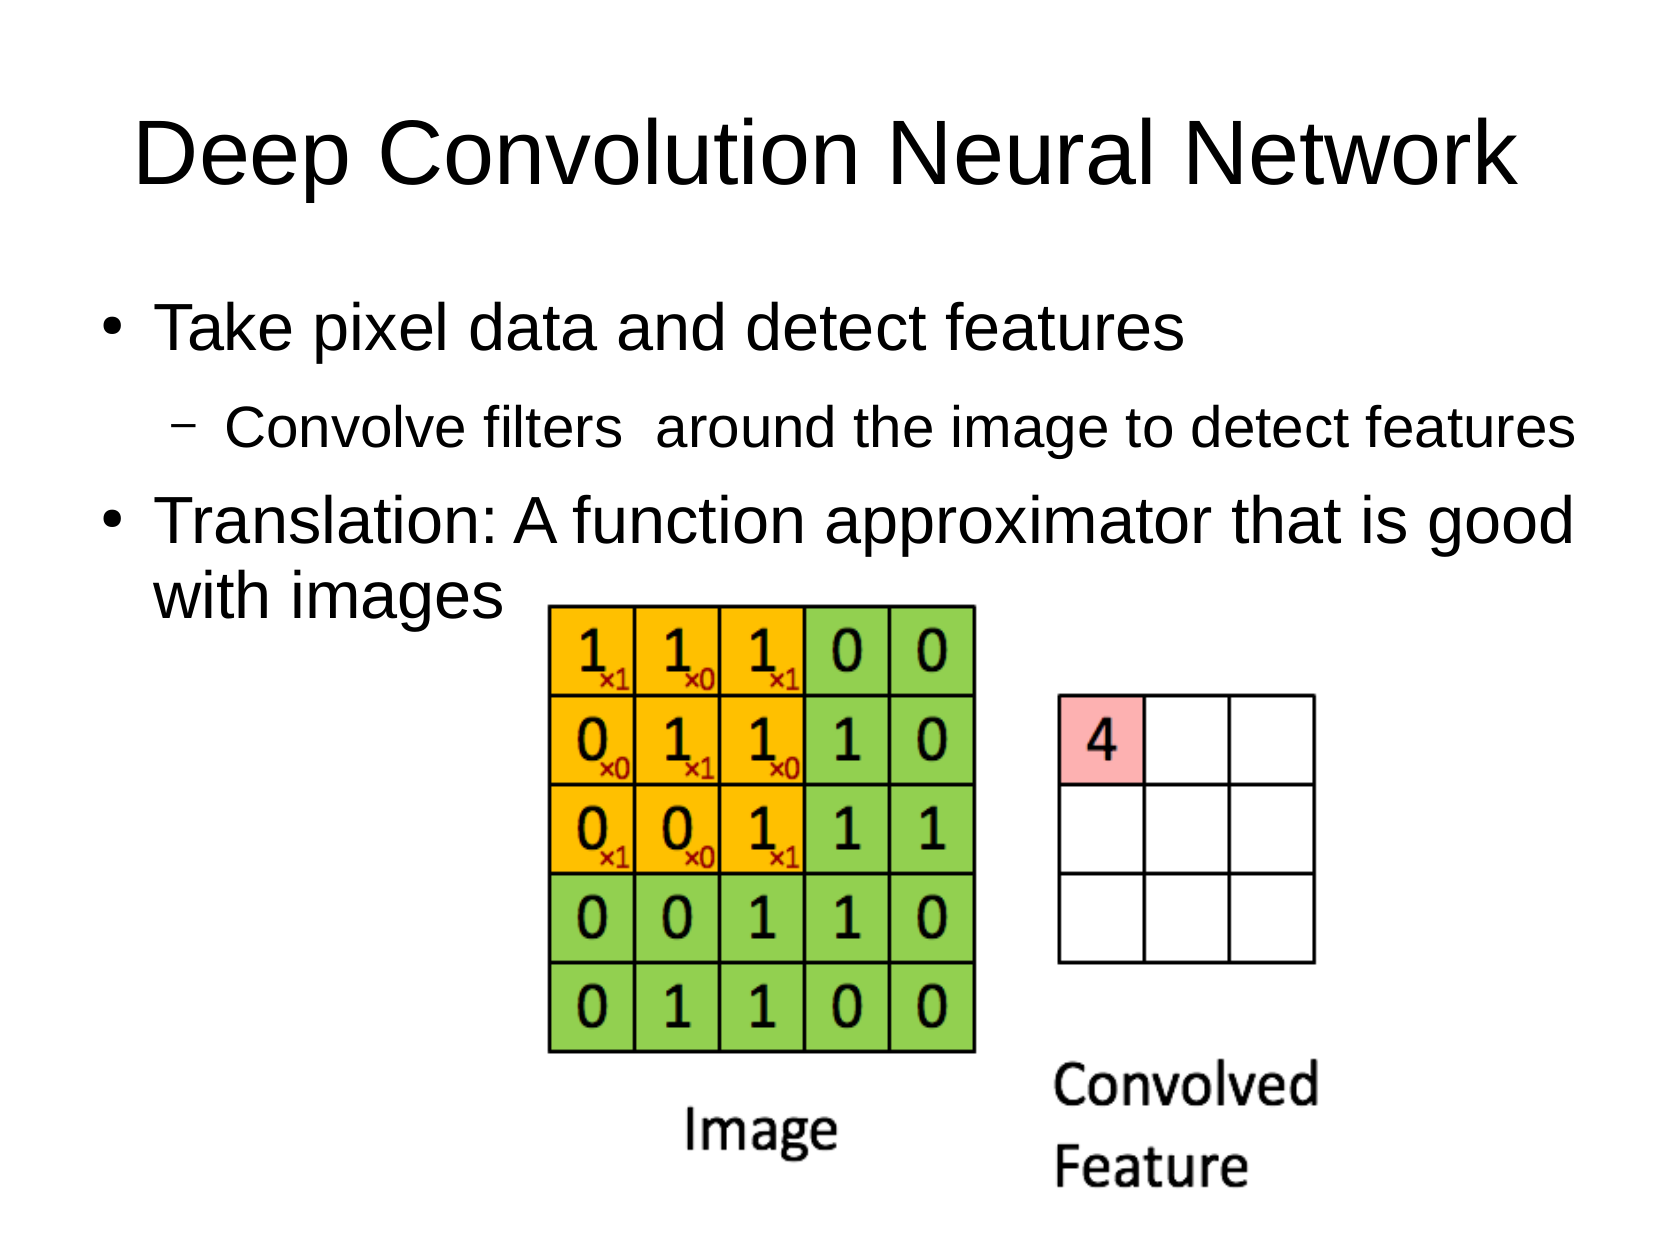

# Deep Convolution Neural Network
Take pixel data and detect features
Convolve filters around the image to detect features
Translation: A function approximator that is good with images